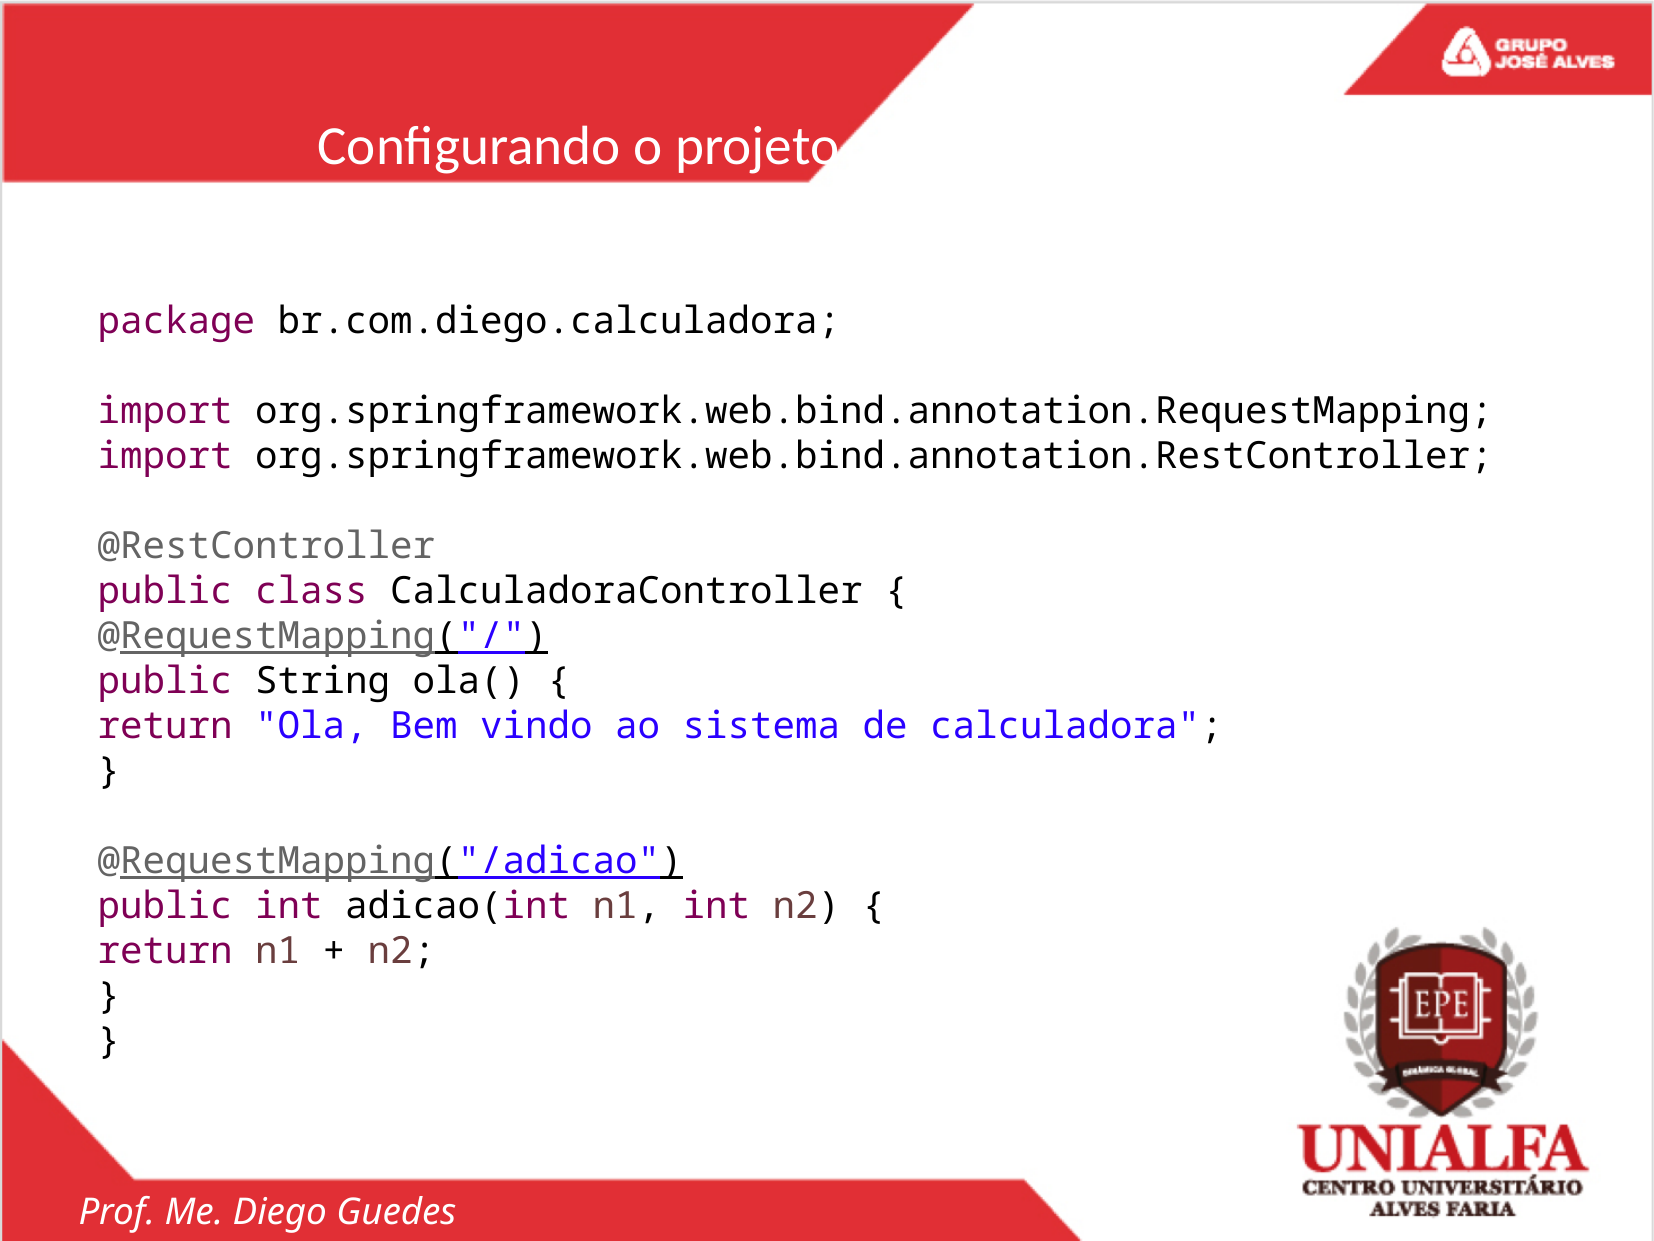

Configurando o projeto
package br.com.diego.calculadora;
import org.springframework.web.bind.annotation.RequestMapping;
import org.springframework.web.bind.annotation.RestController;
@RestController
public class CalculadoraController {
@RequestMapping("/")
public String ola() {
return "Ola, Bem vindo ao sistema de calculadora";
}
@RequestMapping("/adicao")
public int adicao(int n1, int n2) {
return n1 + n2;
}
}
Prof. Me. Diego Guedes